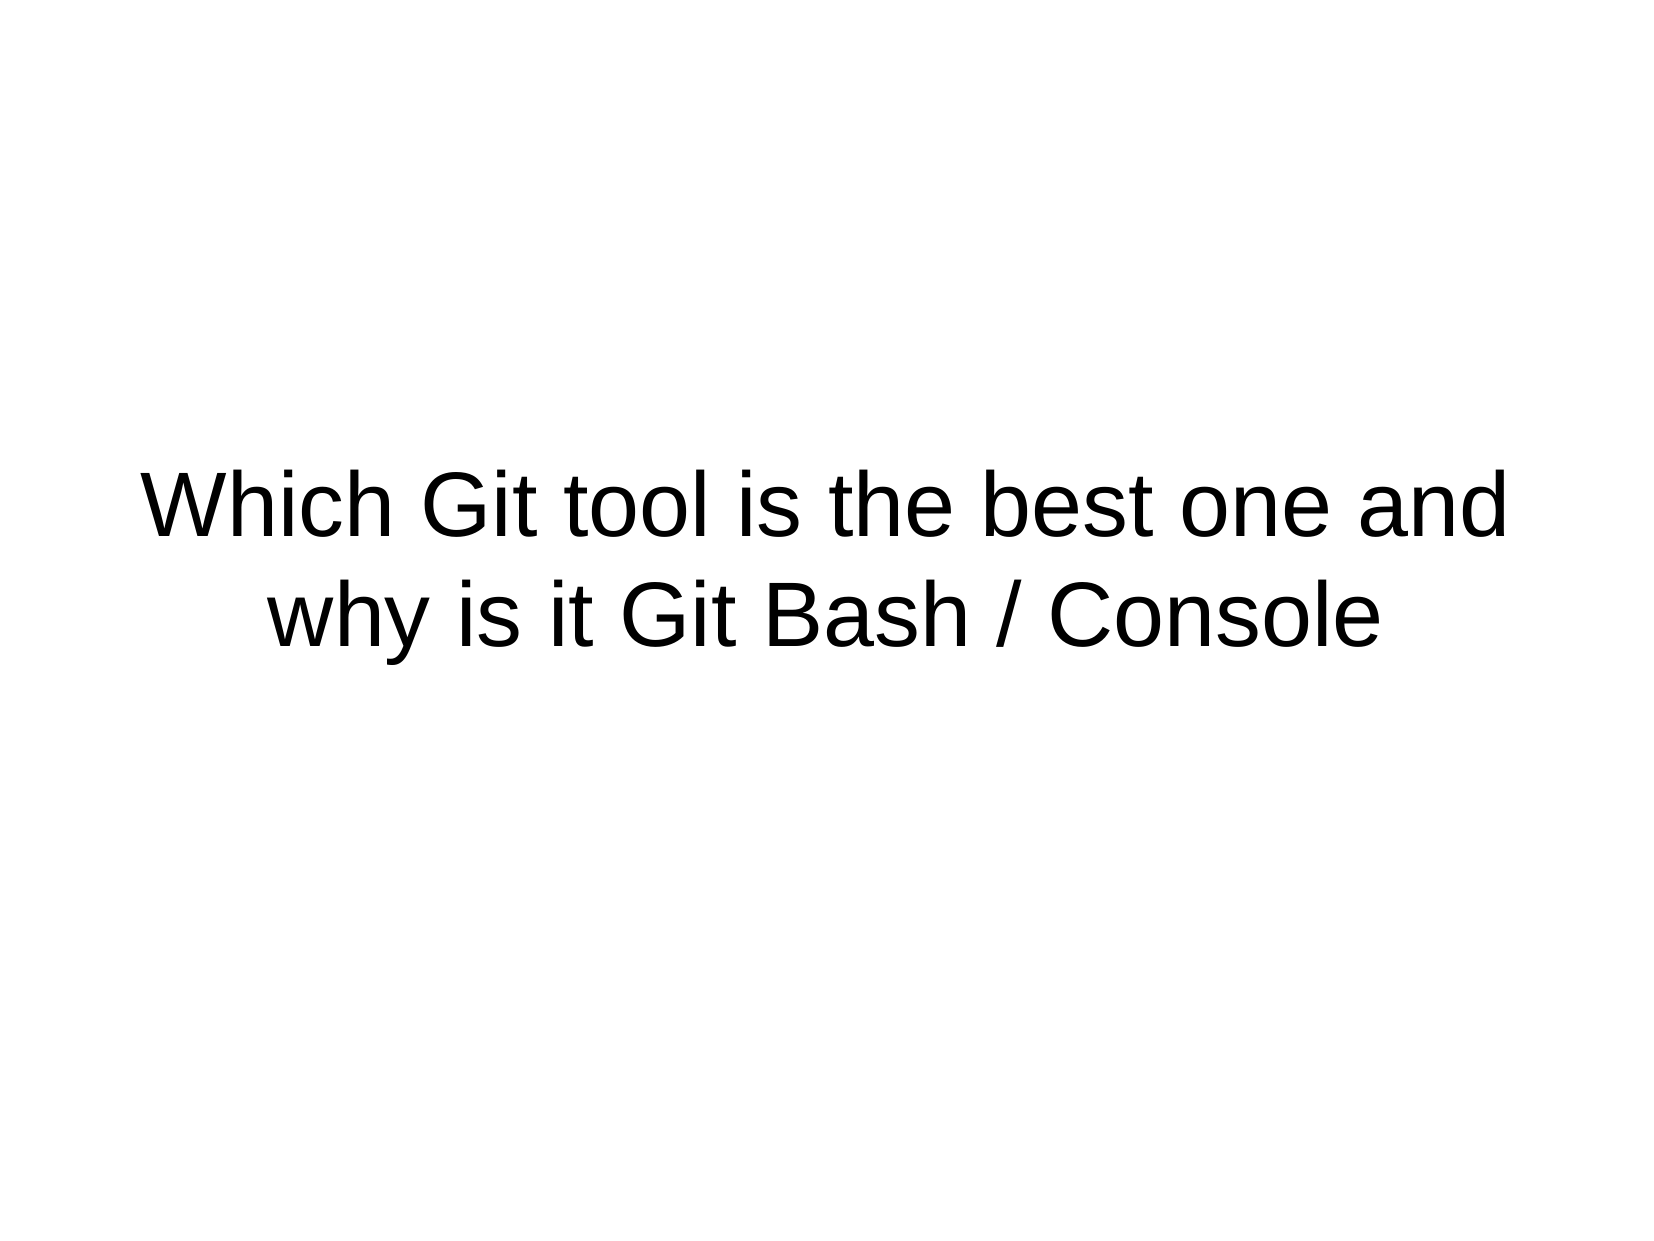

# Which Git tool is the best one and why is it Git Bash / Console